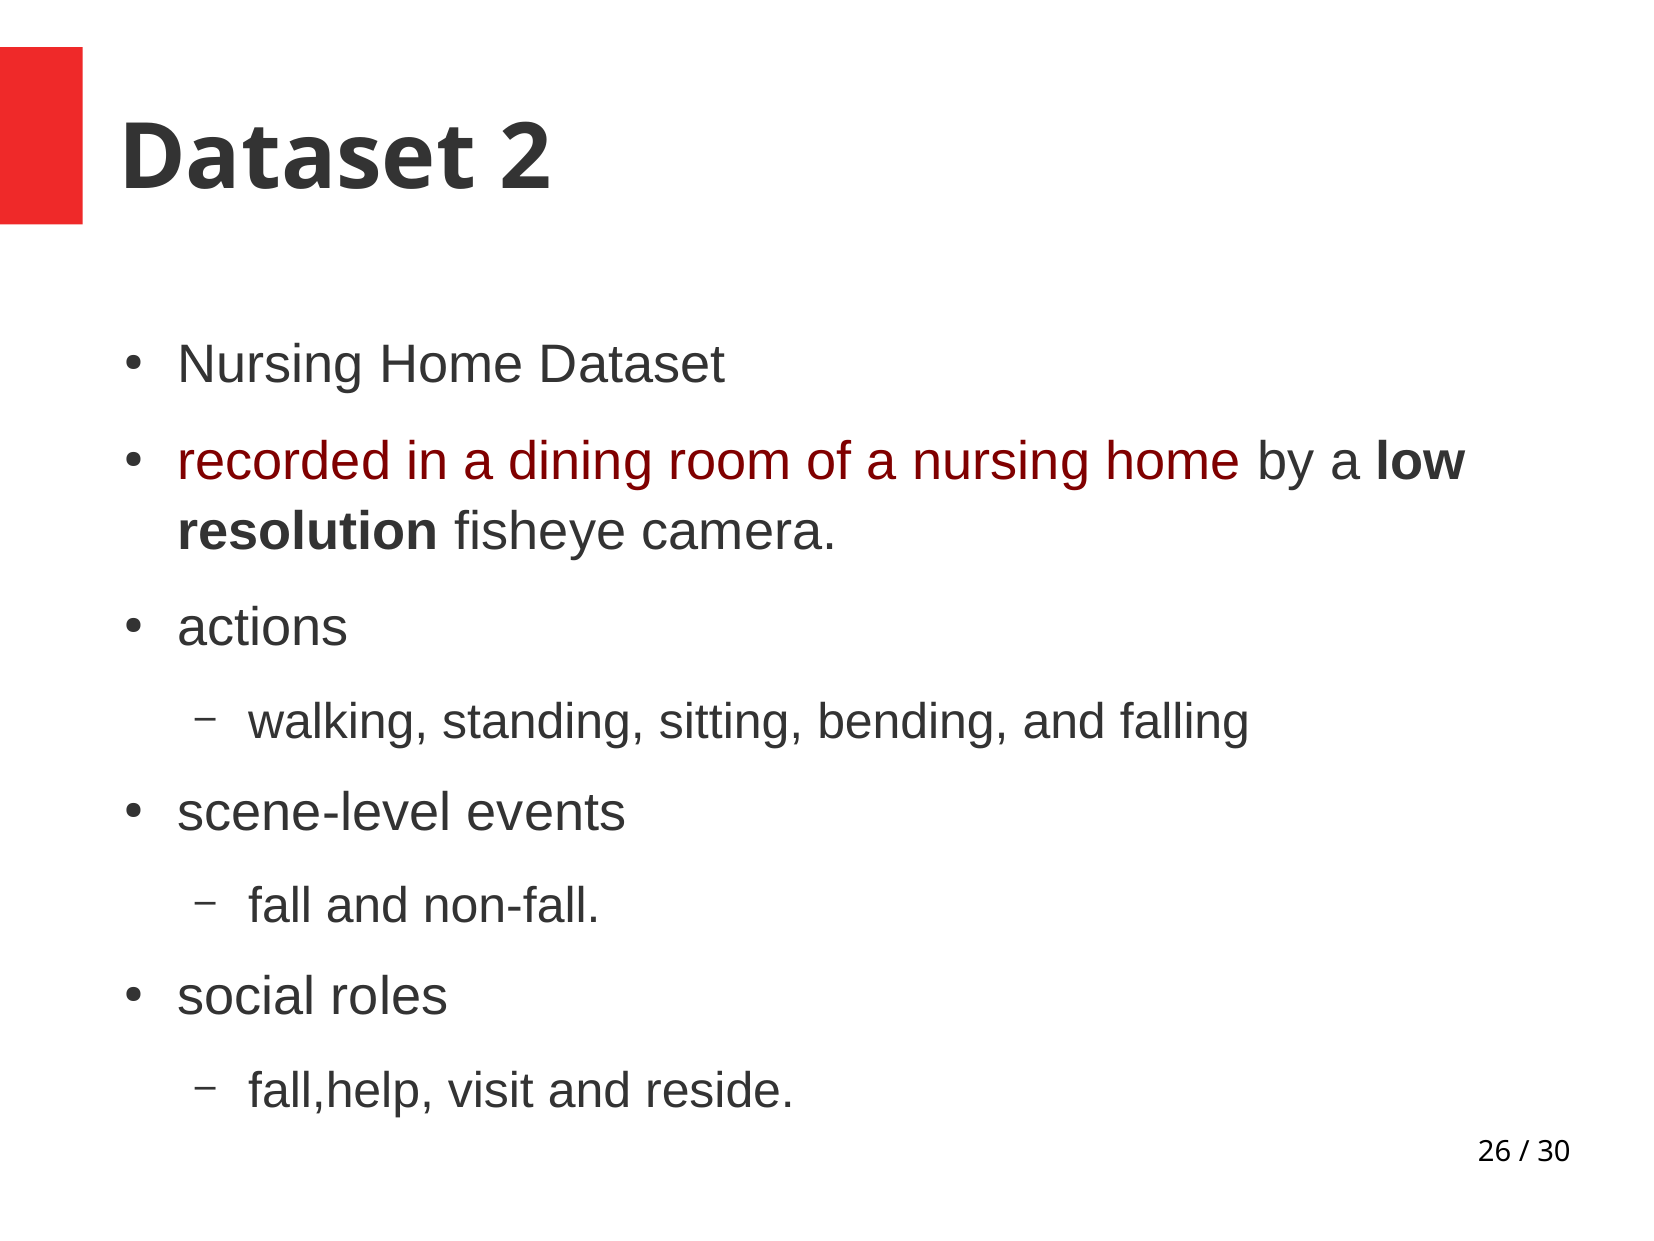

# Dataset 2
Nursing Home Dataset
recorded in a dining room of a nursing home by a low resolution fisheye camera.
actions
walking, standing, sitting, bending, and falling
scene-level events
fall and non-fall.
social roles
fall,help, visit and reside.
26